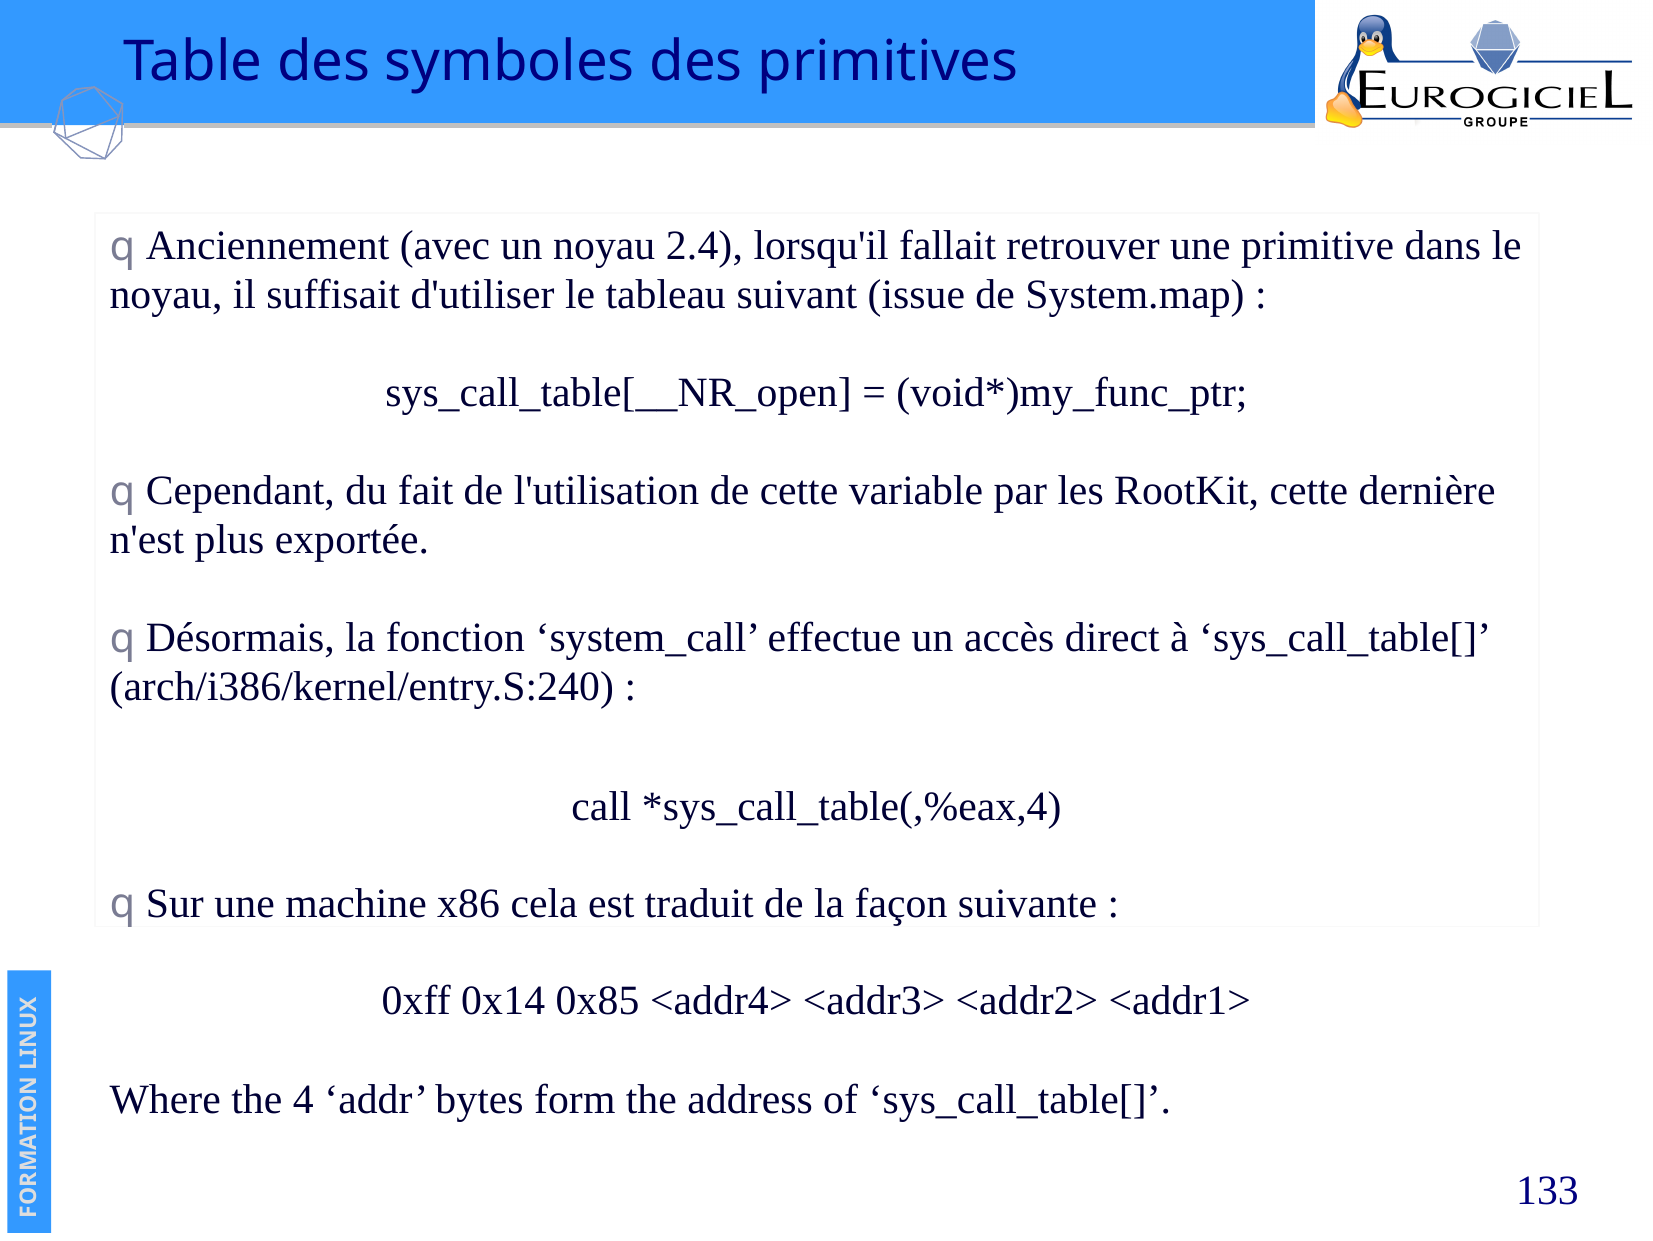

# Table des symboles des primitives
 Anciennement (avec un noyau 2.4), lorsqu'il fallait retrouver une primitive dans le noyau, il suffisait d'utiliser le tableau suivant (issue de System.map) :
sys_call_table[__NR_open] = (void*)my_func_ptr;
 Cependant, du fait de l'utilisation de cette variable par les RootKit, cette dernière n'est plus exportée.
 Désormais, la fonction ‘system_call’ effectue un accès direct à ‘sys_call_table[]’ (arch/i386/kernel/entry.S:240) :
call *sys_call_table(,%eax,4)
 Sur une machine x86 cela est traduit de la façon suivante :
0xff 0x14 0x85 <addr4> <addr3> <addr2> <addr1>
Where the 4 ‘addr’ bytes form the address of ‘sys_call_table[]’.